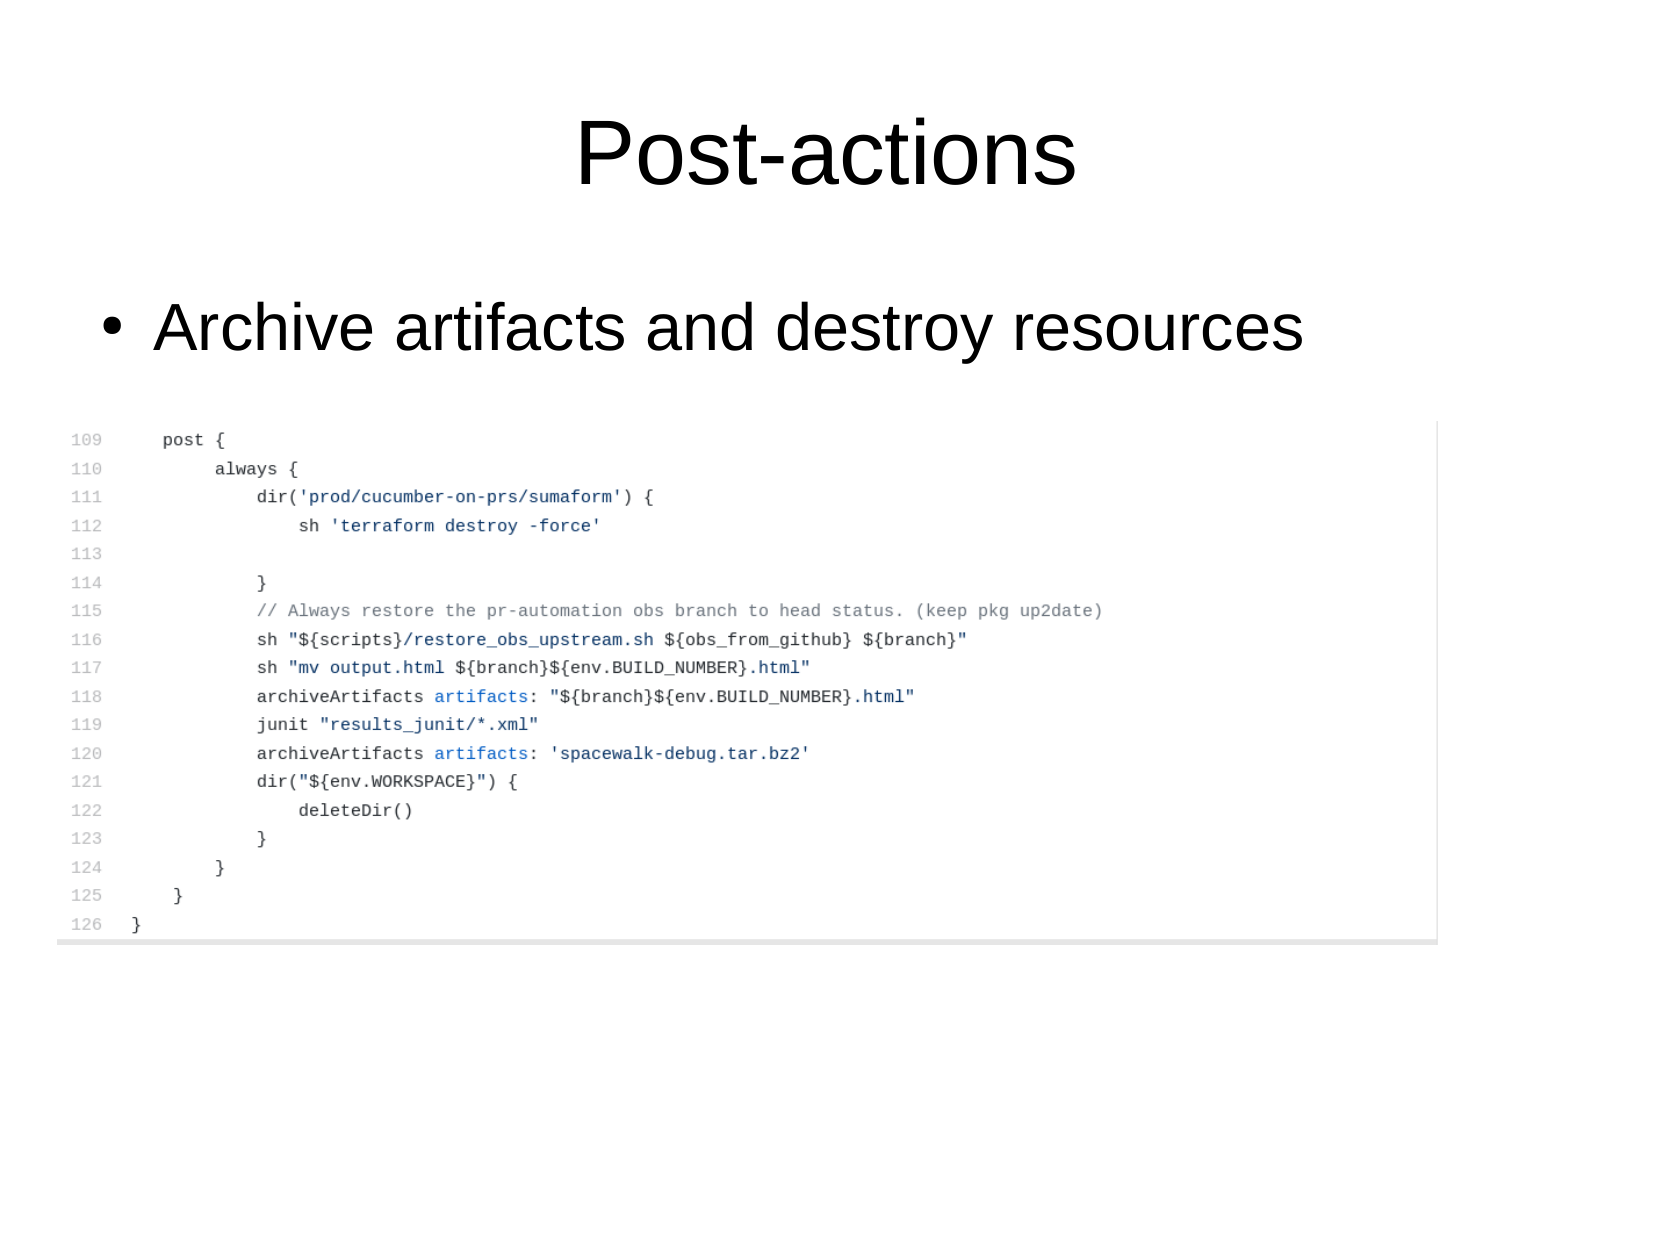

# Post-actions
Archive artifacts and destroy resources